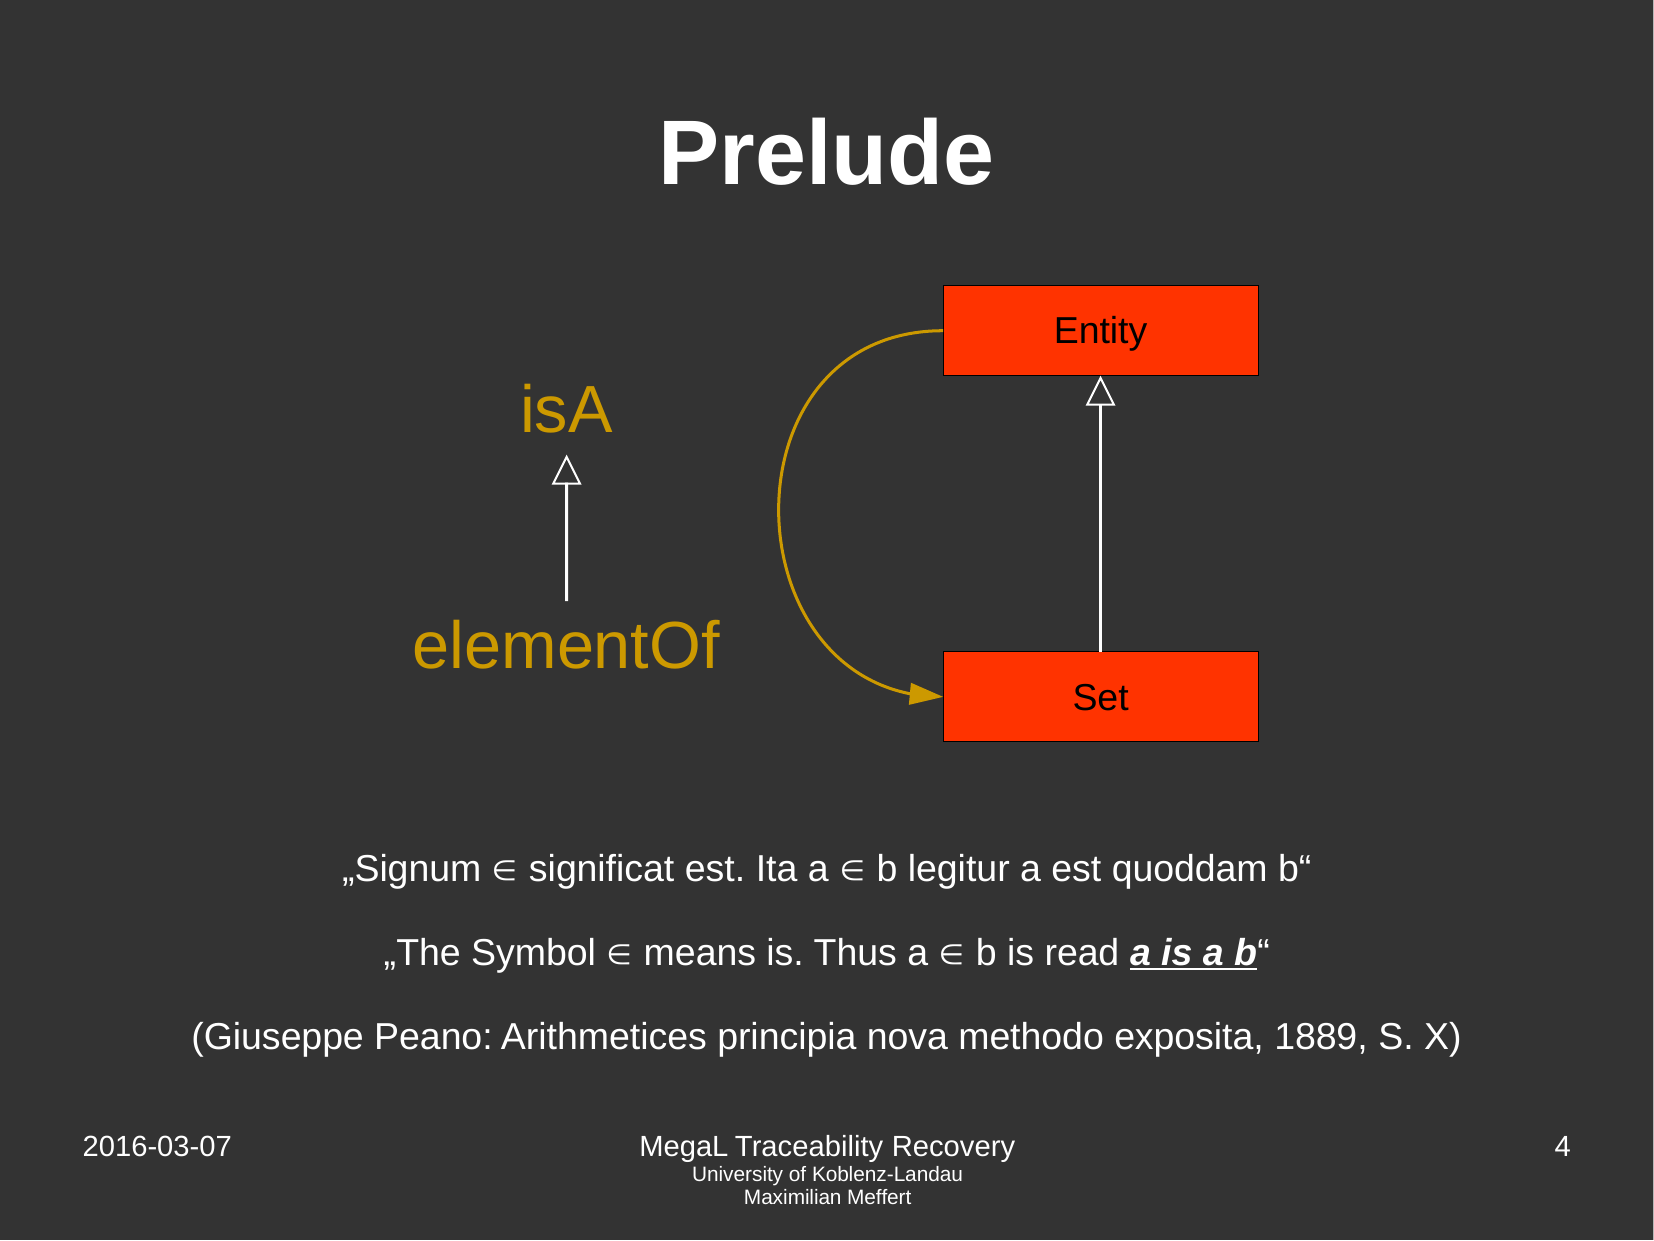

# Prelude
Entity
isA
elementOf
Set
„Signum Î significat est. Ita a Î b legitur a est quoddam b“
„The Symbol Î means is. Thus a Î b is read a is a b“
(Giuseppe Peano: Arithmetices principia nova methodo exposita, 1889, S. X)
2016-03-07
MegaL Traceability Recovery
4